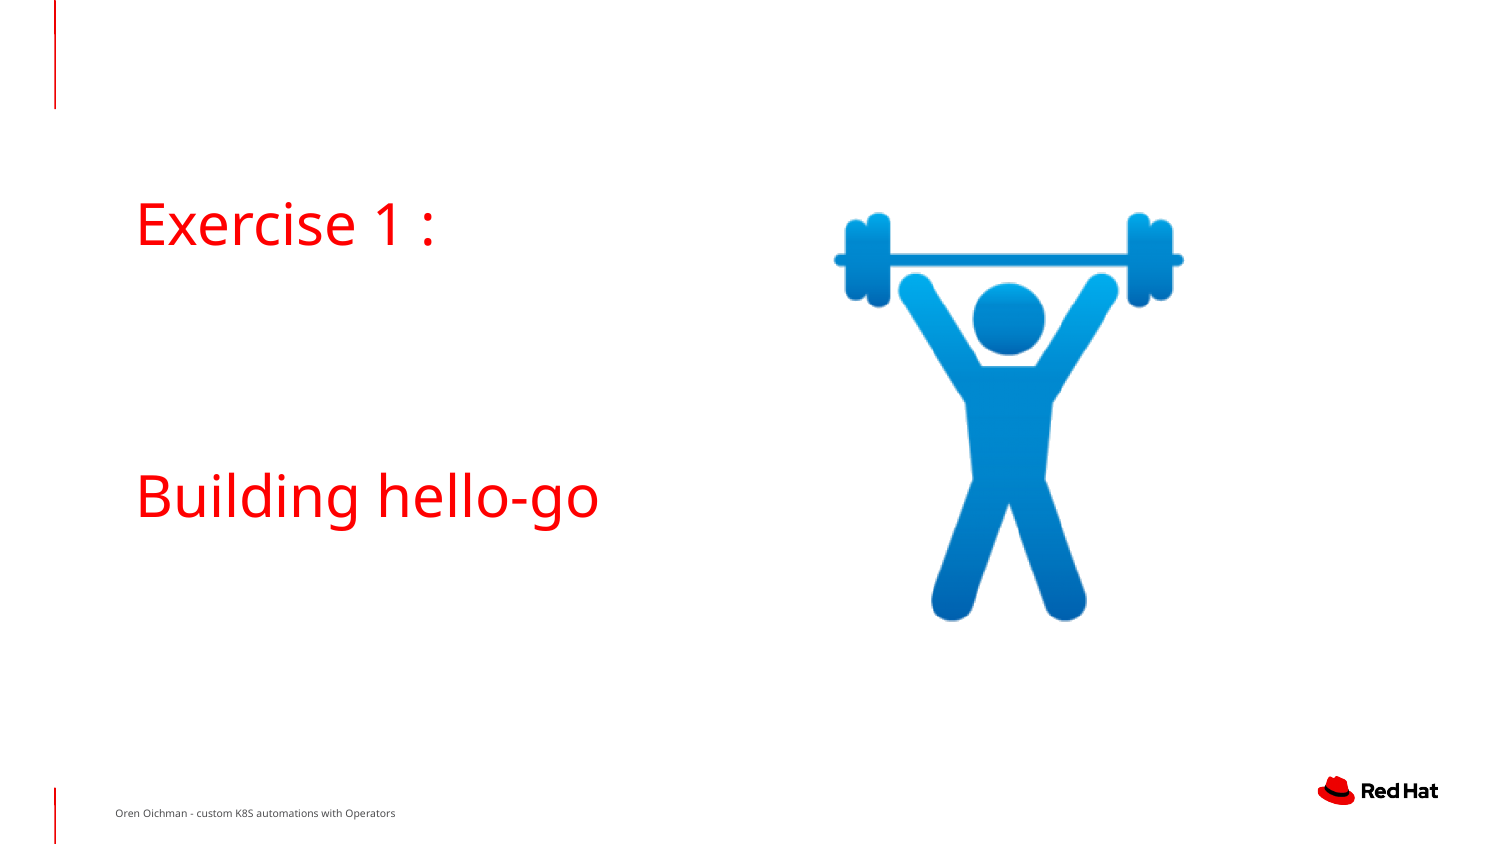

Exercise 1 :
Building hello-go
# Oren Oichman - custom K8S automations with Operators